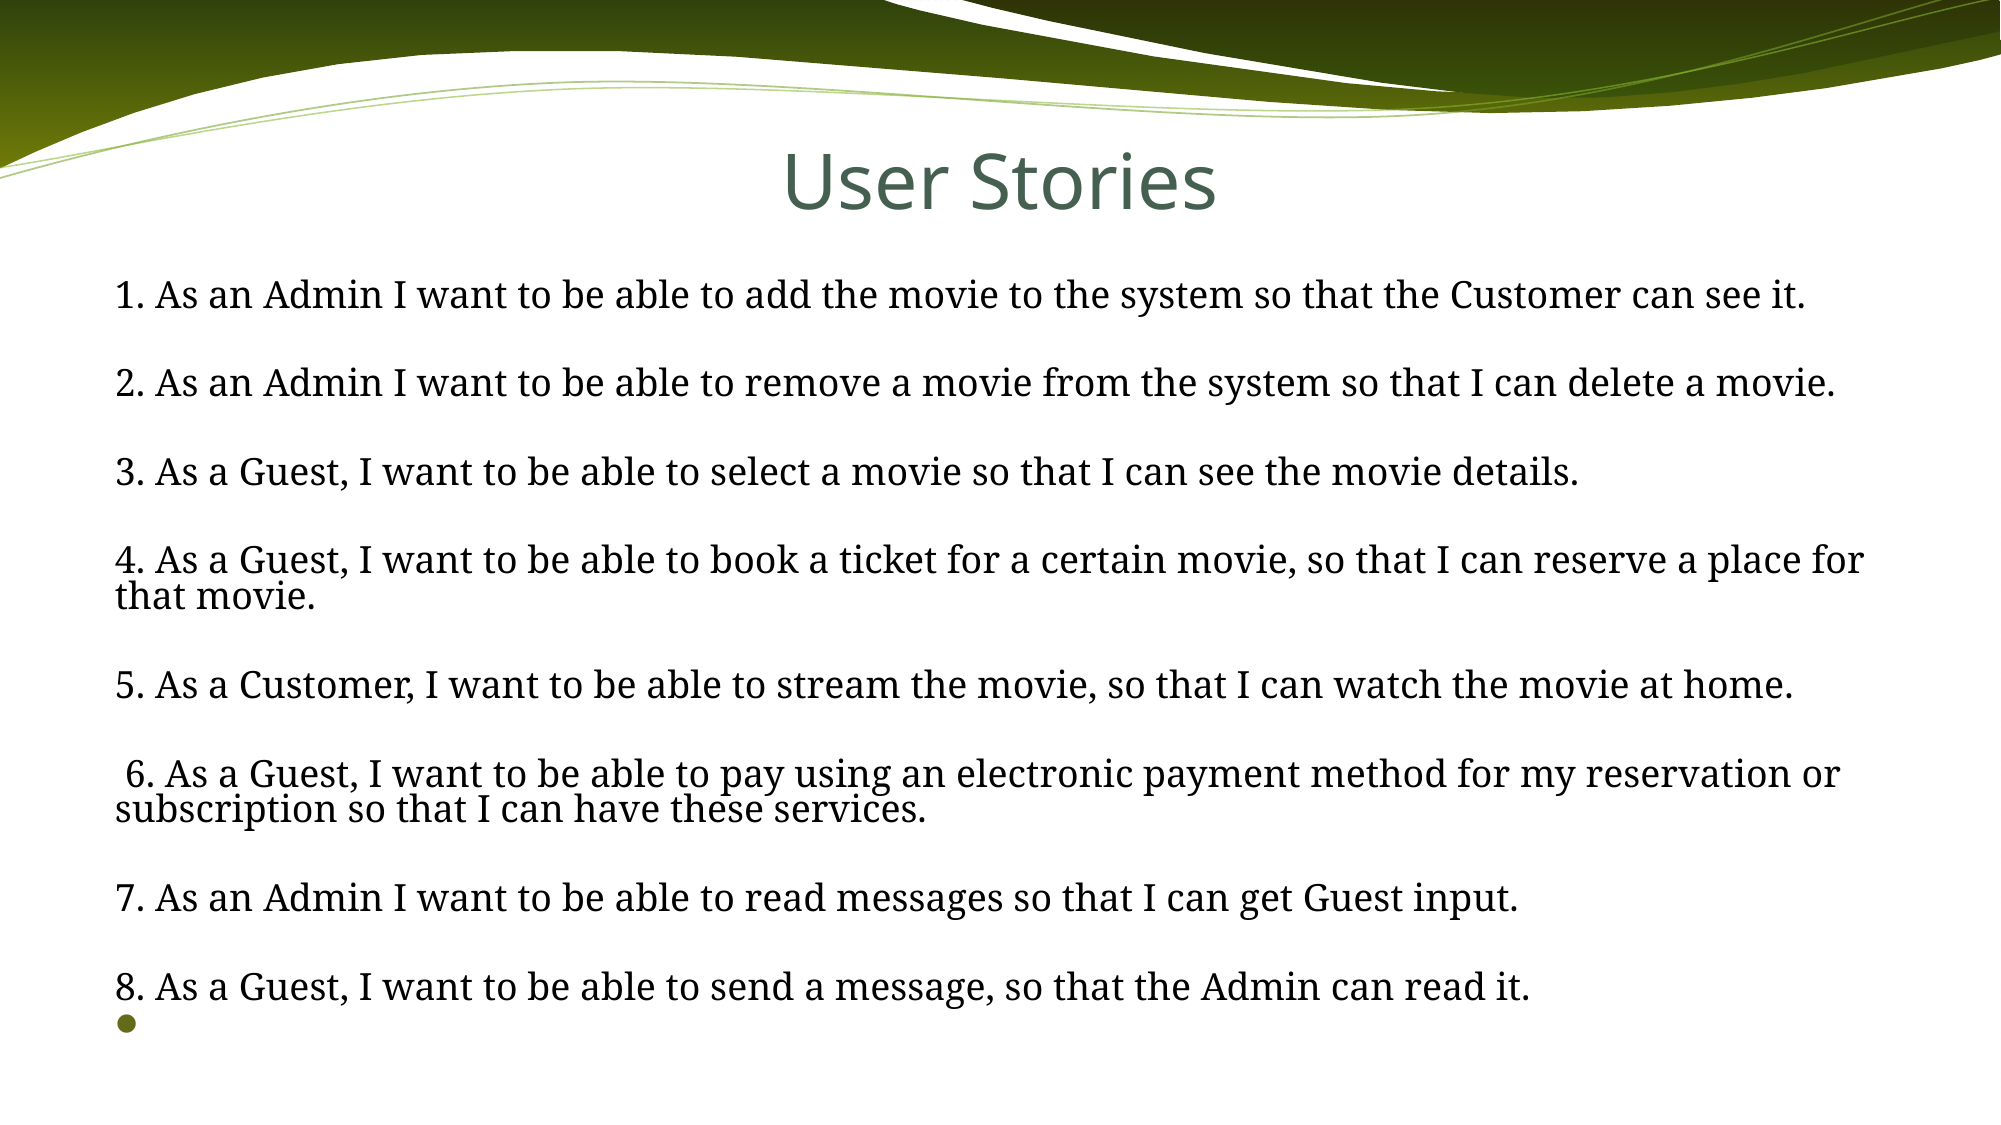

# User Stories
1. As an Admin I want to be able to add the movie to the system so that the Customer can see it.
2. As an Admin I want to be able to remove a movie from the system so that I can delete a movie.
3. As a Guest, I want to be able to select a movie so that I can see the movie details.
4. As a Guest, I want to be able to book a ticket for a certain movie, so that I can reserve a place for that movie.
5. As a Customer, I want to be able to stream the movie, so that I can watch the movie at home.
 6. As a Guest, I want to be able to pay using an electronic payment method for my reservation or subscription so that I can have these services.
7. As an Admin I want to be able to read messages so that I can get Guest input.
8. As a Guest, I want to be able to send a message, so that the Admin can read it.